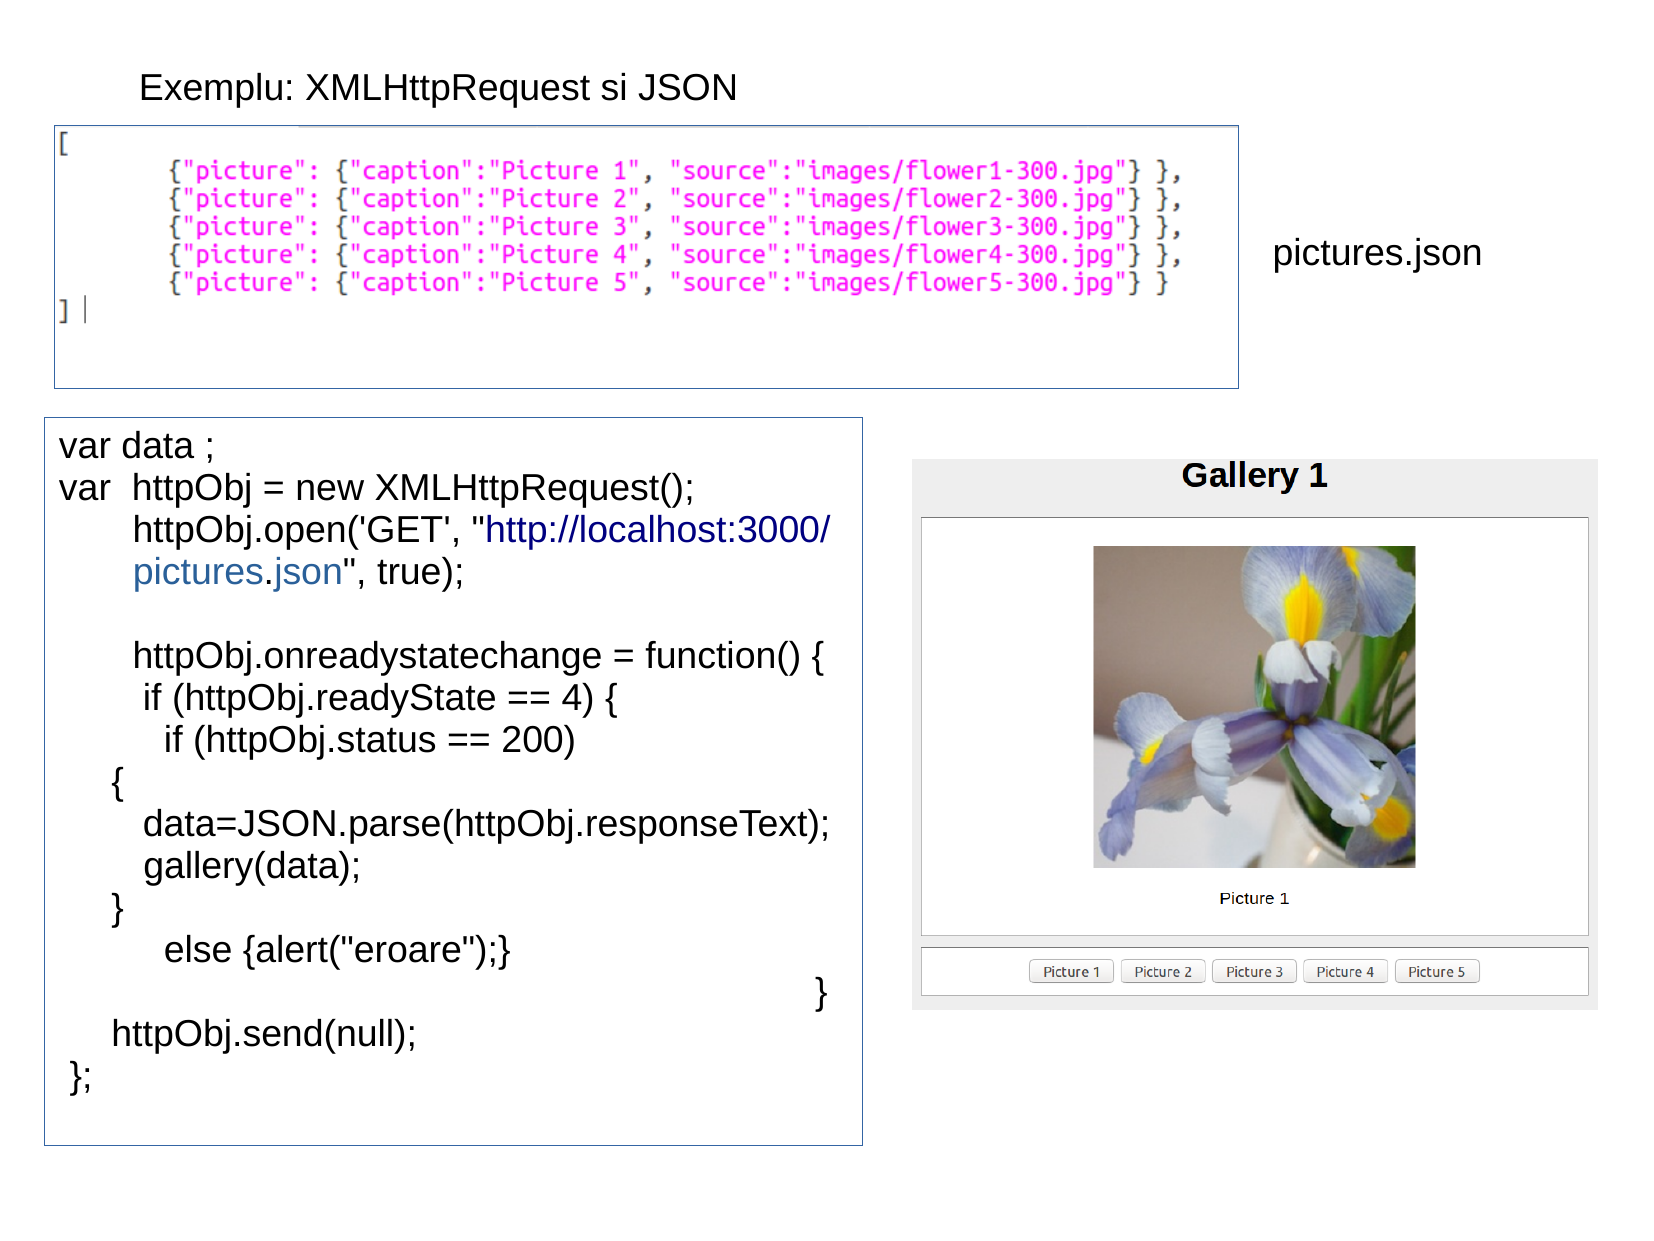

Exemplu: XMLHttpRequest si JSON
pictures.json
var data ;
var httpObj = new XMLHttpRequest();
 httpObj.open('GET', "http://localhost:3000/	pictures.json", true);
 httpObj.onreadystatechange = function() {
 if (httpObj.readyState == 4) {
 if (httpObj.status == 200)
 {
 data=JSON.parse(httpObj.responseText); 	 gallery(data);
 }
 else {alert("eroare");}
 }
 httpObj.send(null);
 };